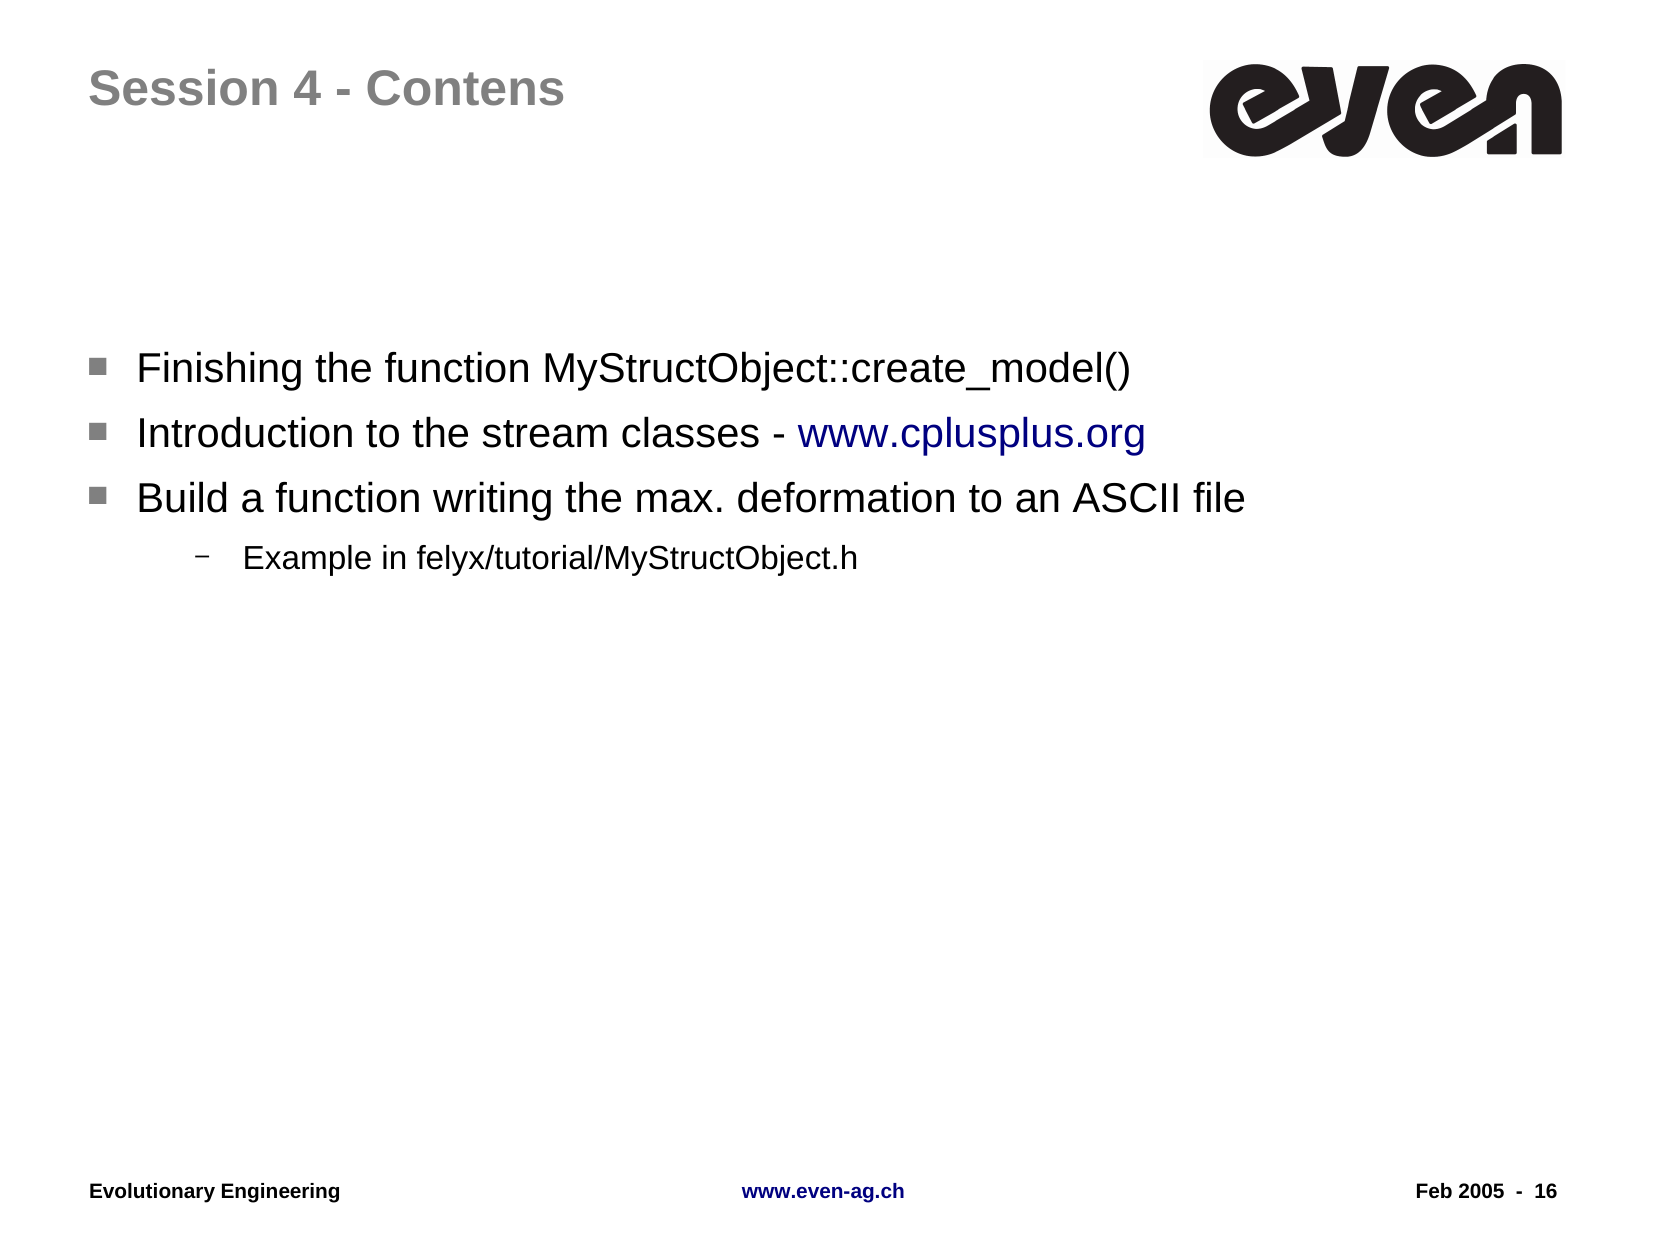

# Session 4 - Contens
Finishing the function MyStructObject::create_model()
Introduction to the stream classes - www.cplusplus.org
Build a function writing the max. deformation to an ASCII file
Example in felyx/tutorial/MyStructObject.h